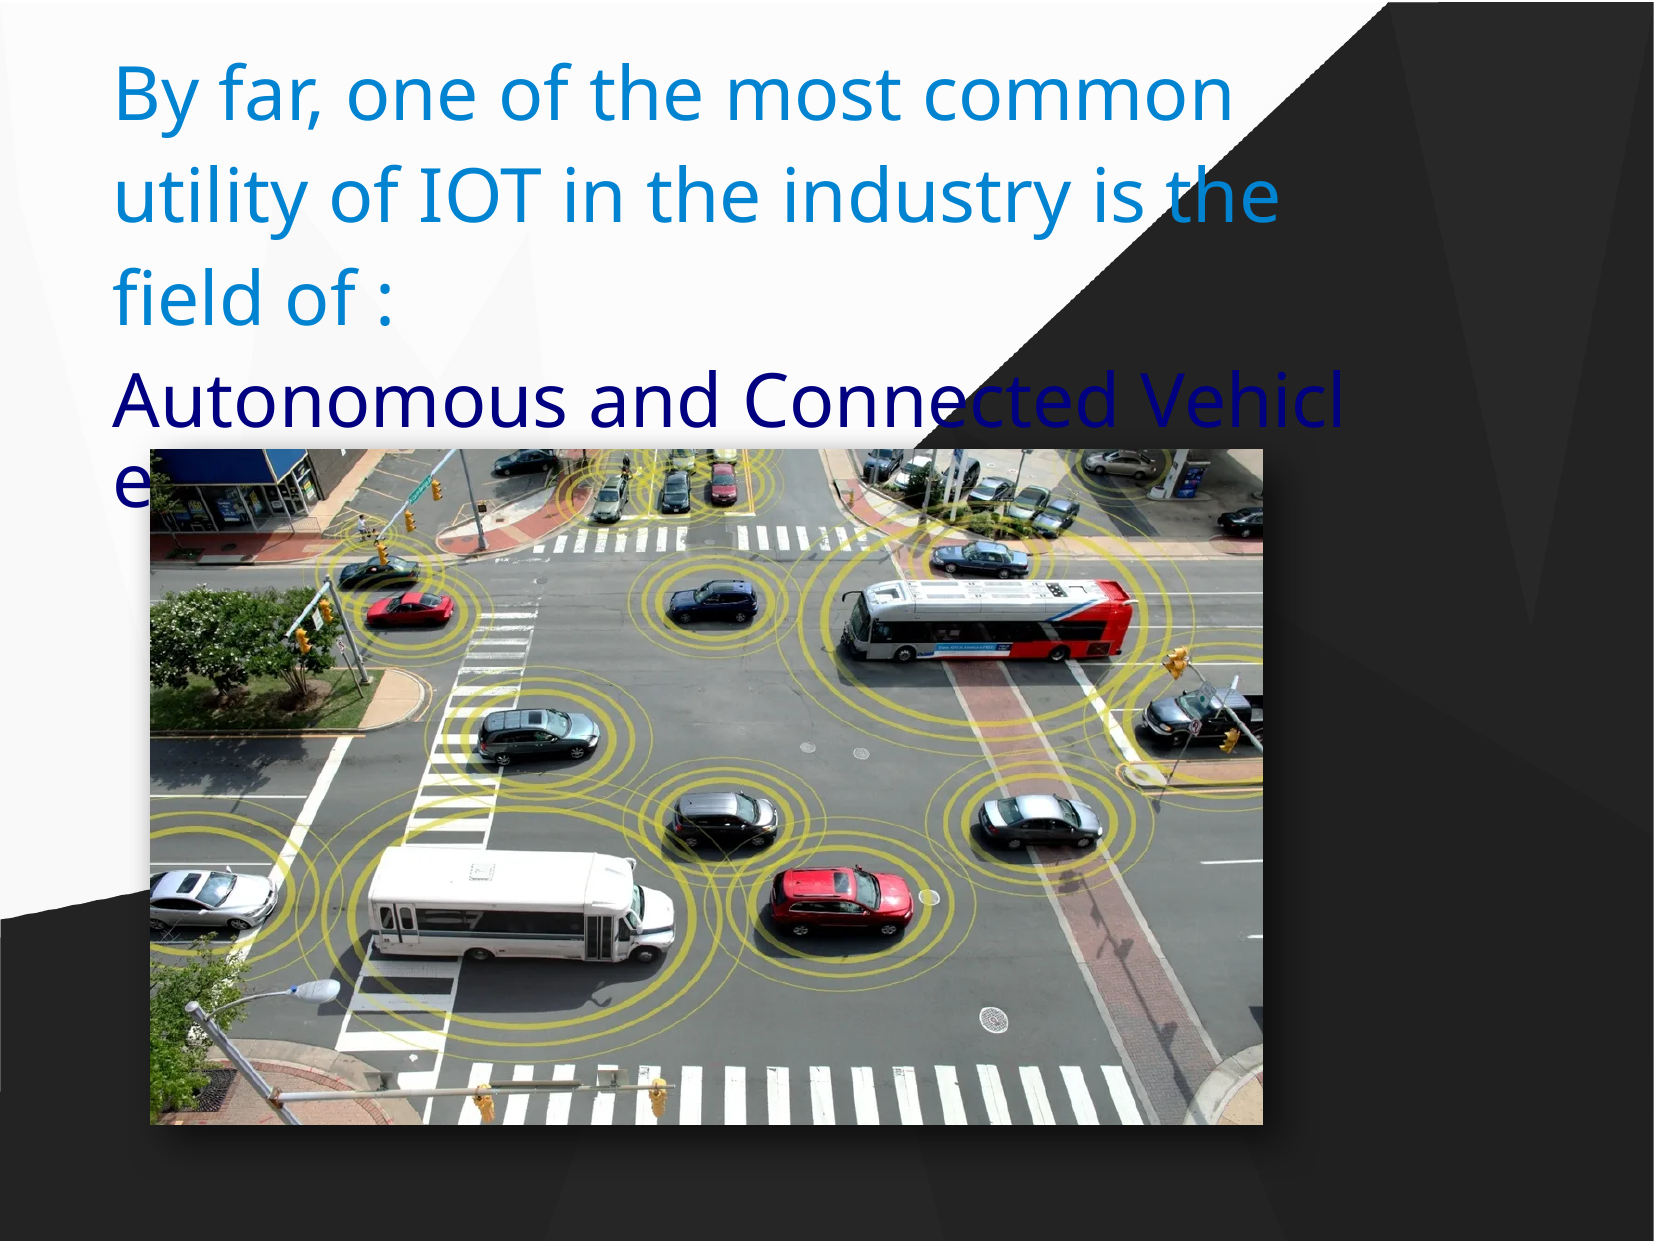

# By far, one of the most common utility of IOT in the industry is the field of : Autonomous and Connected Vehicles